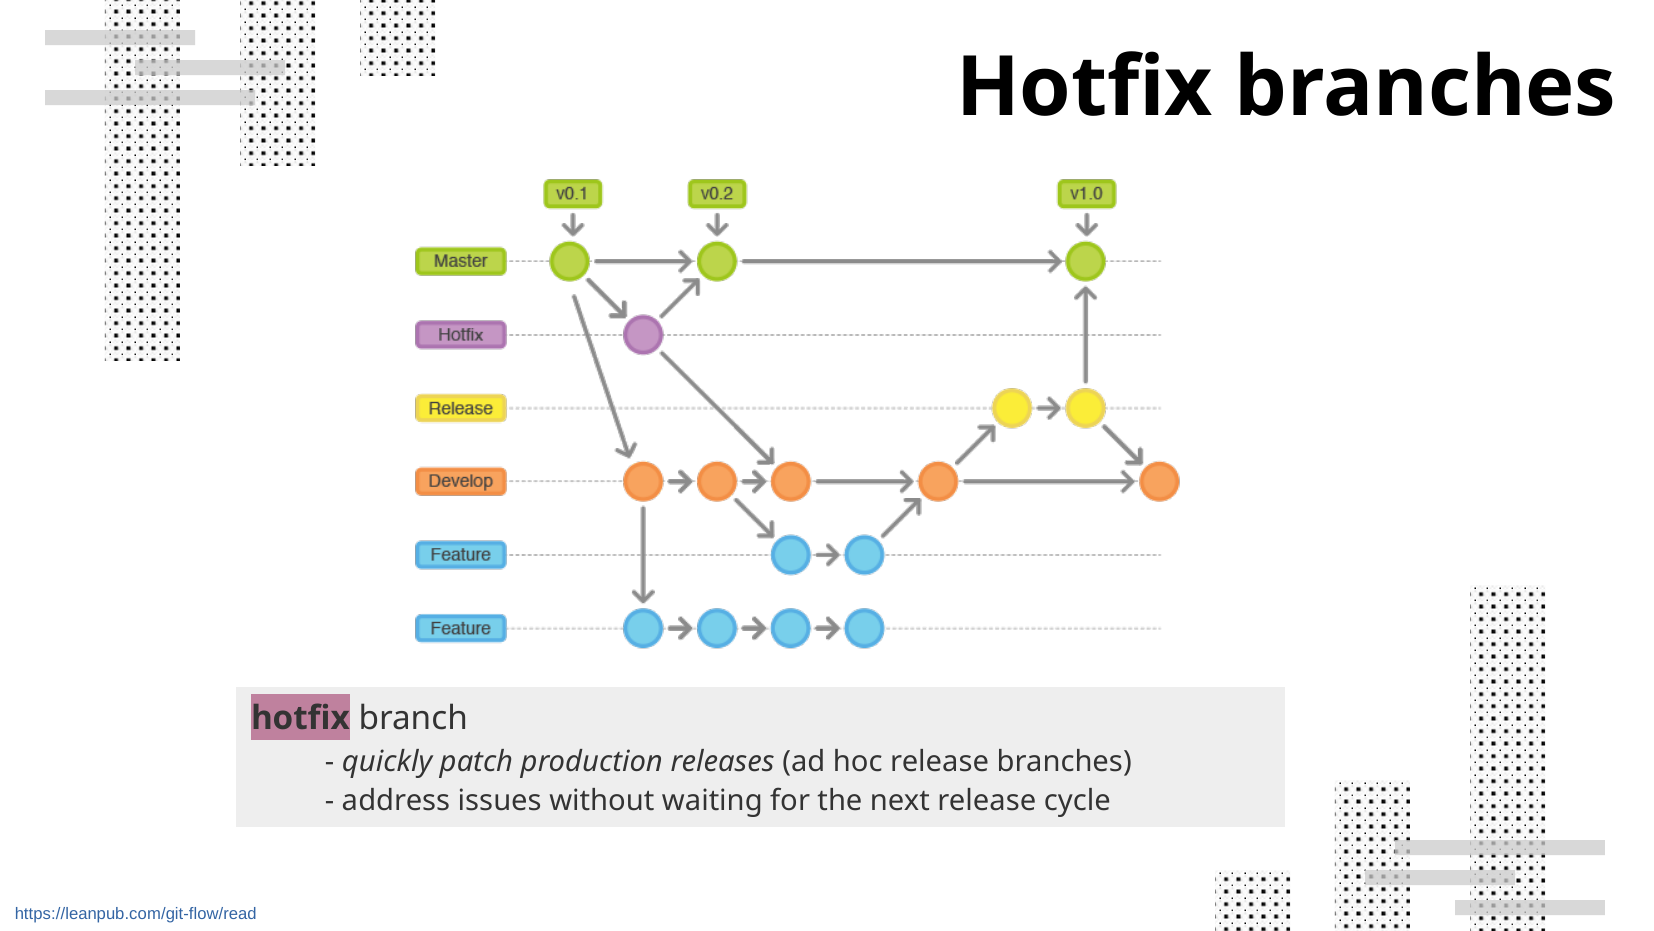

Hotfix branches
hotfix branch
	- quickly patch production releases (ad hoc release branches)
	- address issues without waiting for the next release cycle
https://leanpub.com/git-flow/read